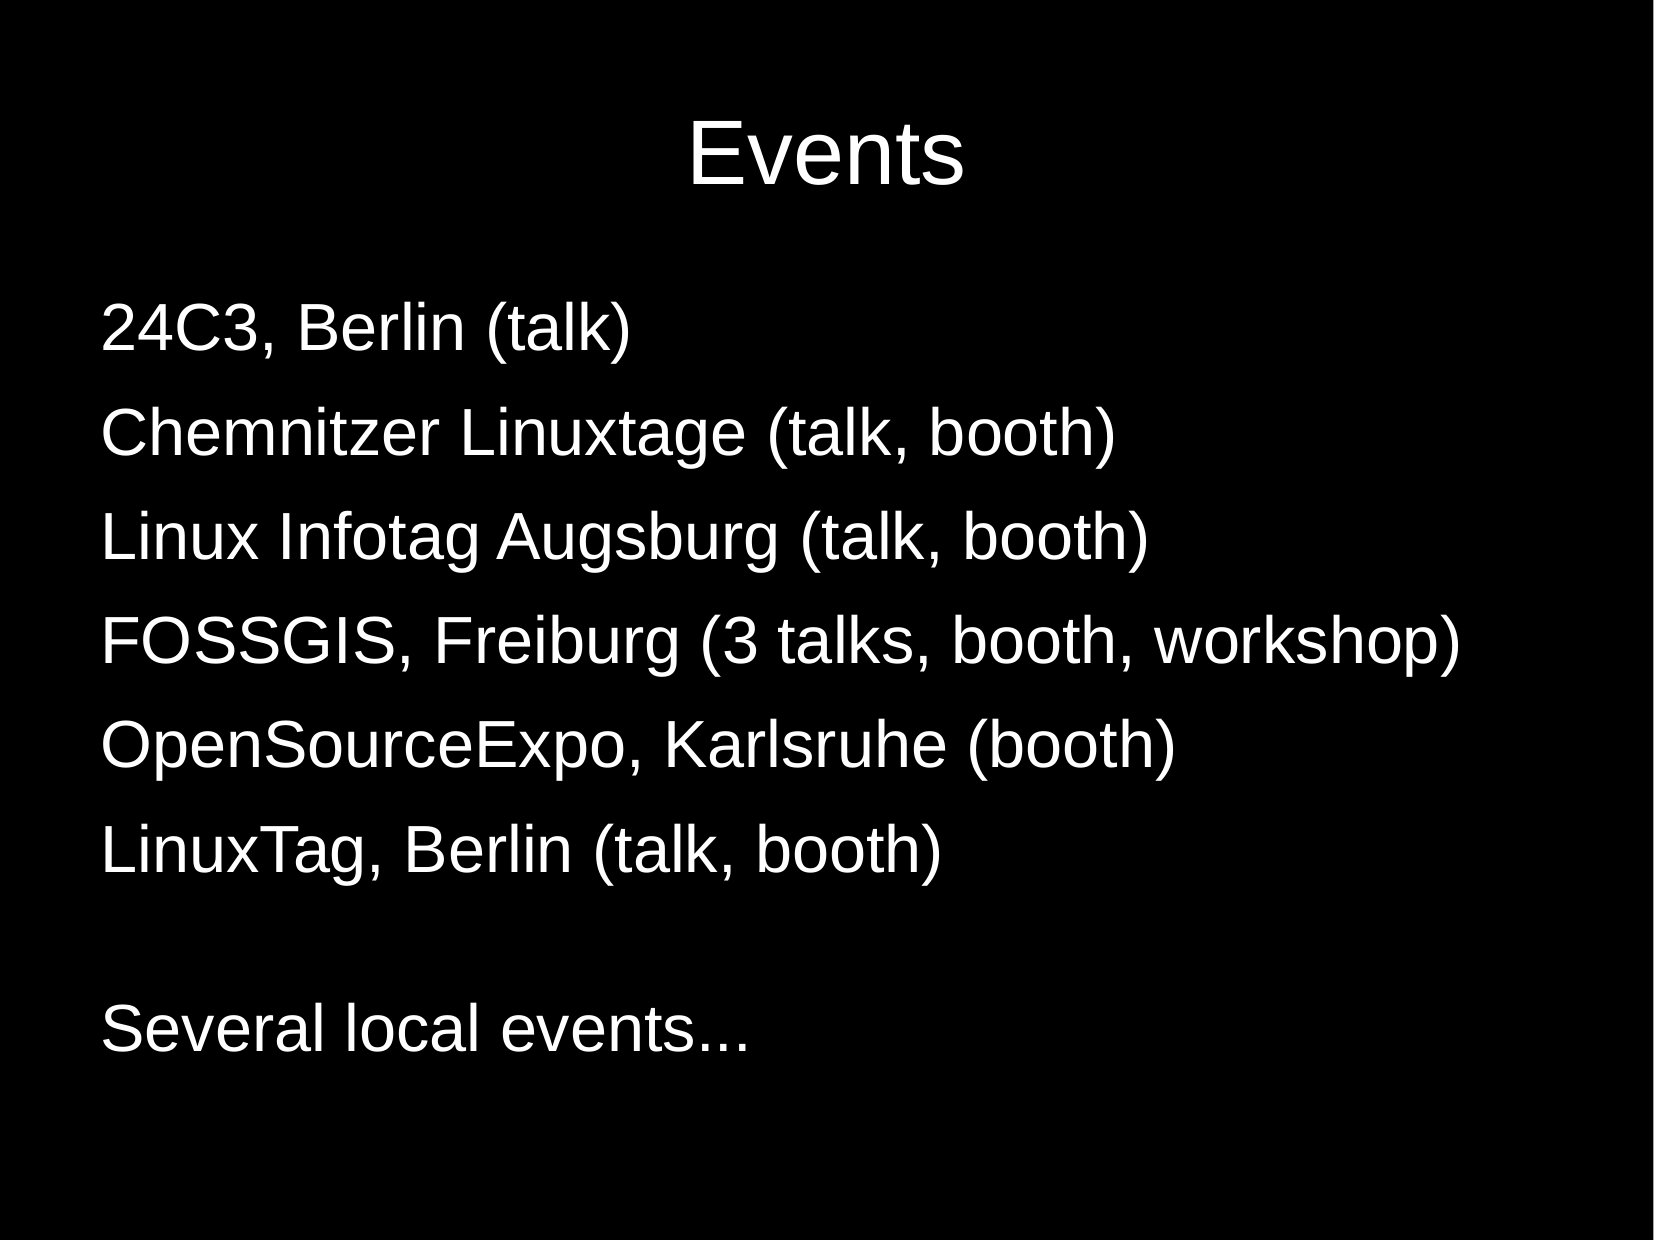

# Events
24C3, Berlin (talk)
Chemnitzer Linuxtage (talk, booth)
Linux Infotag Augsburg (talk, booth)
FOSSGIS, Freiburg (3 talks, booth, workshop)
OpenSourceExpo, Karlsruhe (booth)
LinuxTag, Berlin (talk, booth)
Several local events...